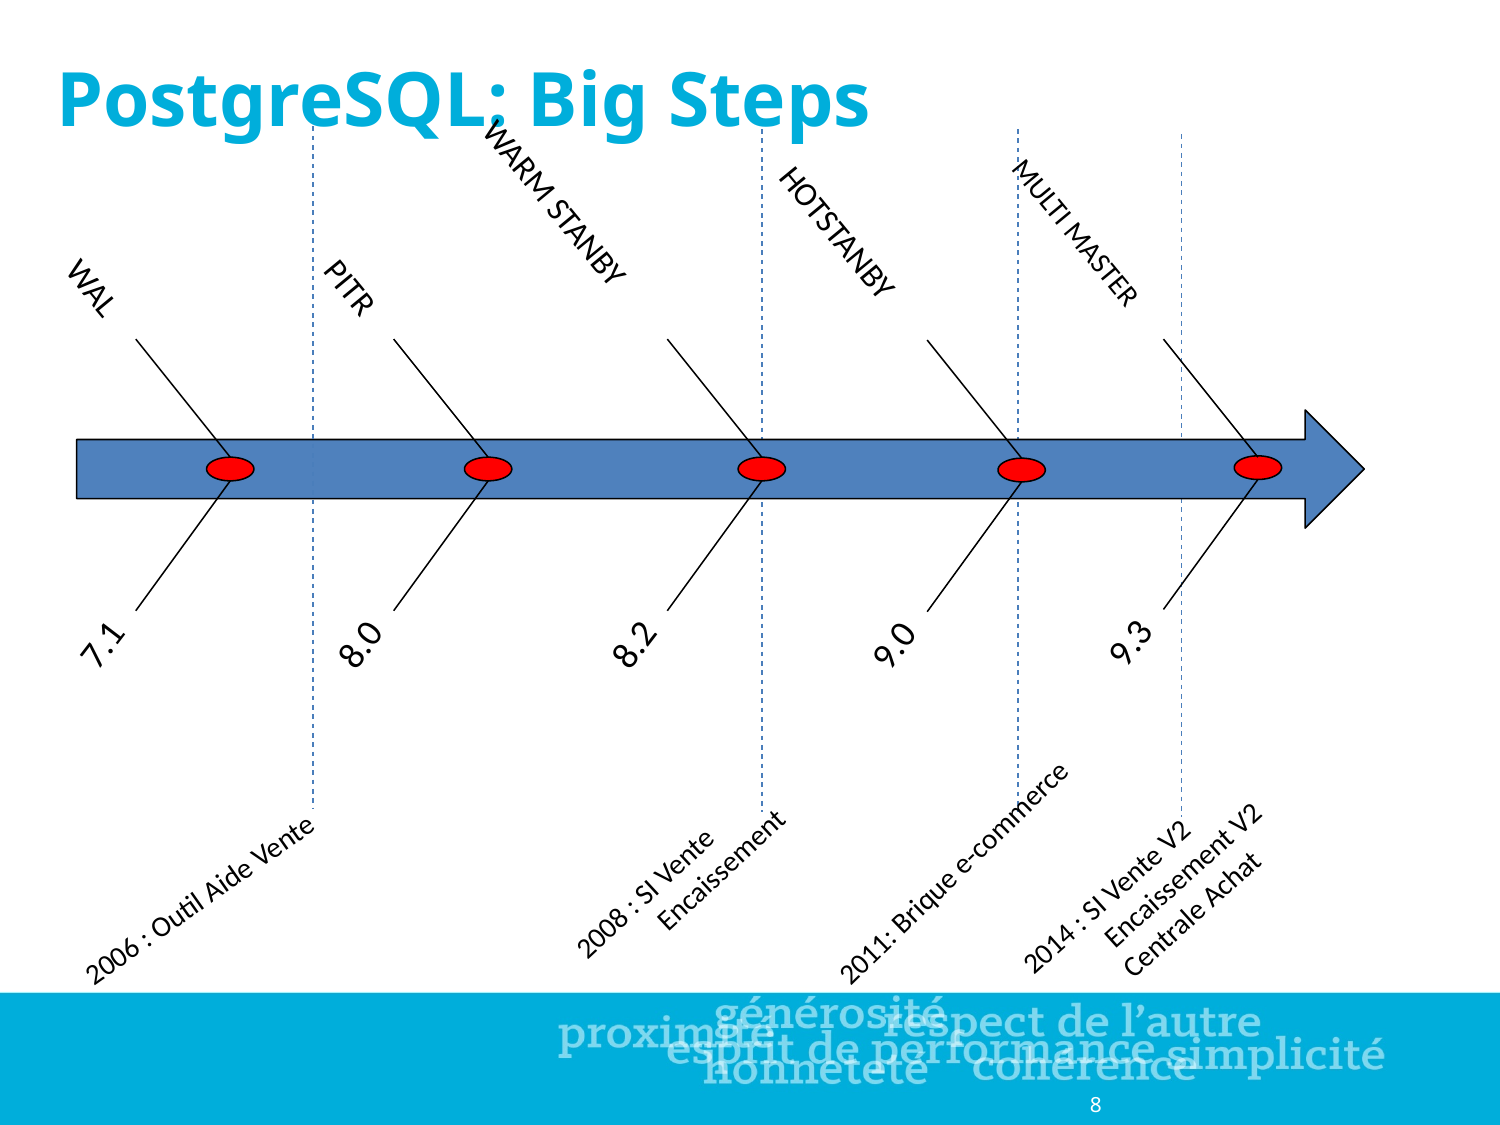

# PostgreSQL: Big Steps
WARM STANBY
8.2
MULTI MASTER
9.3
HOTSTANBY
9.0
Grandir
WAL
7.1
PITR
8.0
2014 : SI Vente V2
 Encaissement V2
 Centrale Achat
2008 : SI Vente
 Encaissement
2011: Brique e-commerce
2006 : Outil Aide Vente